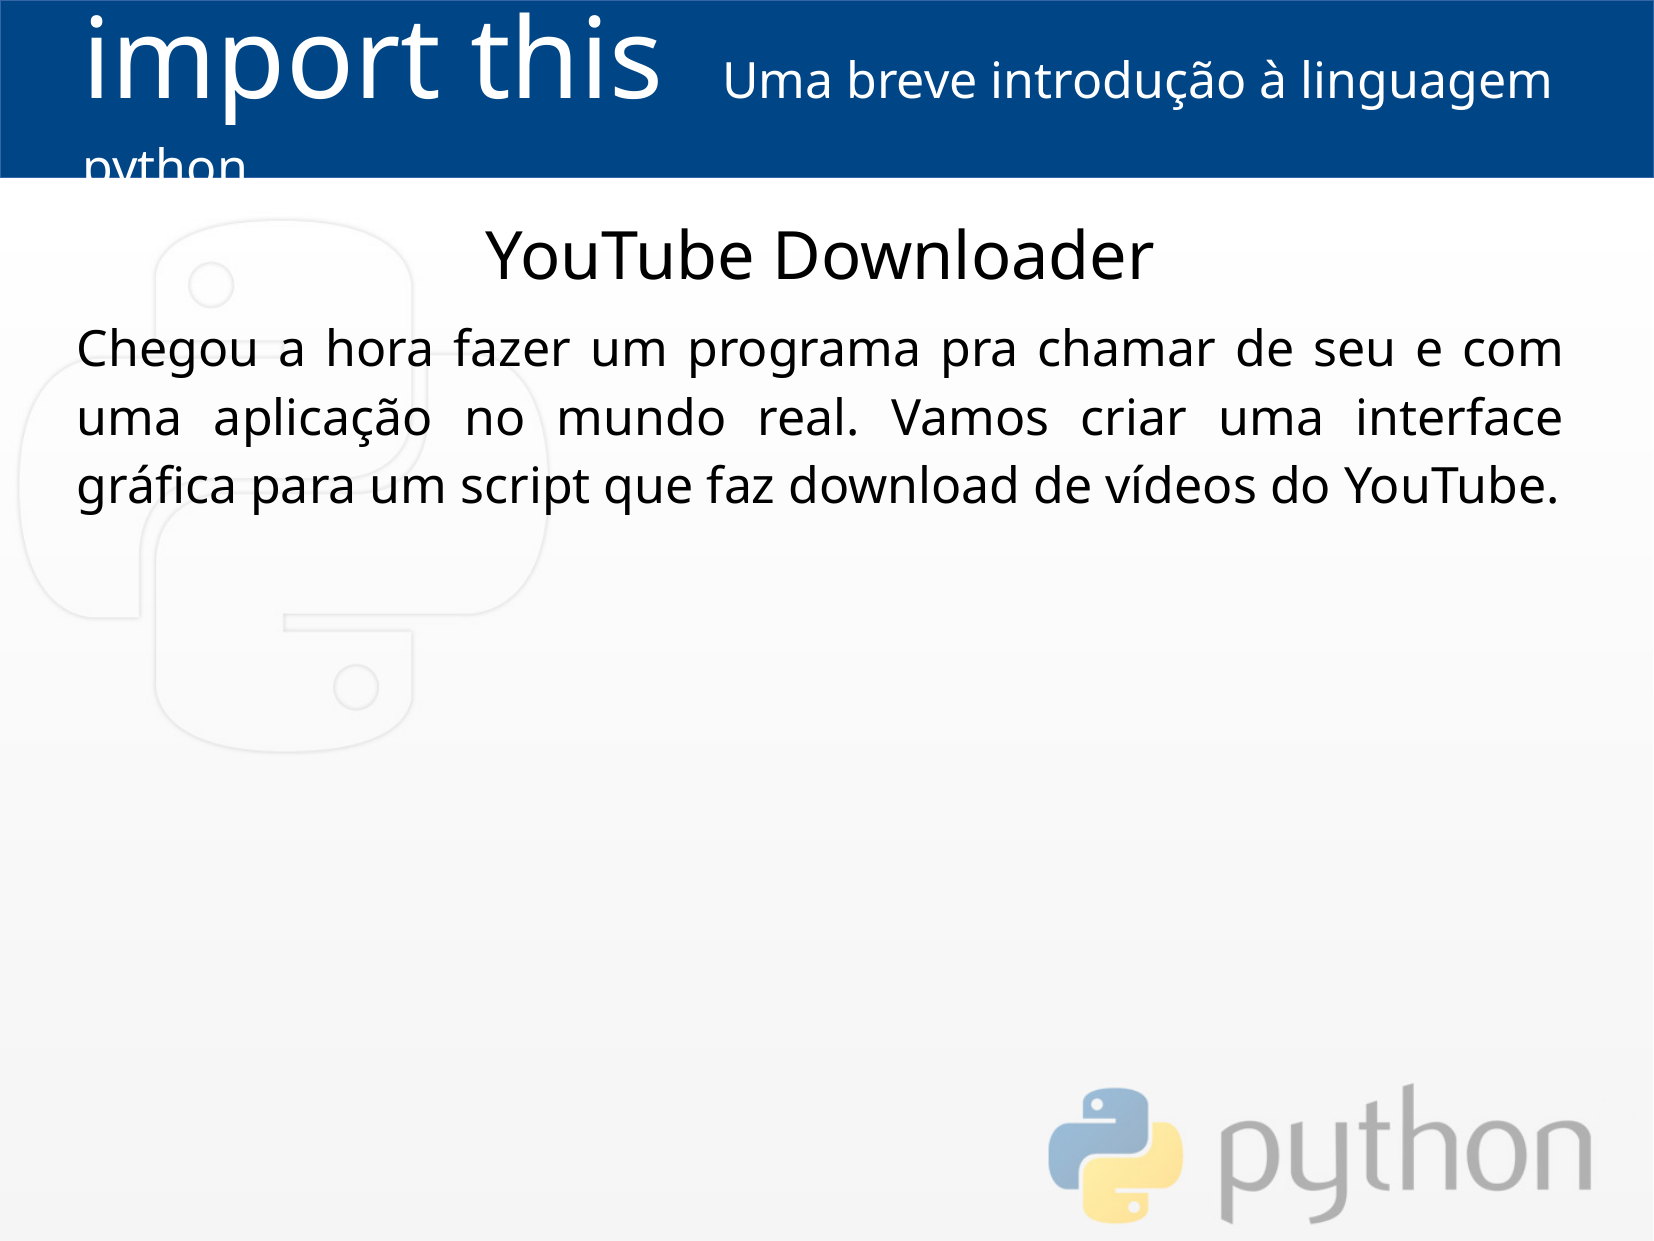

import this Uma breve introdução à linguagem python
YouTube Downloader
# Chegou a hora fazer um programa pra chamar de seu e com uma aplicação no mundo real. Vamos criar uma interface gráfica para um script que faz download de vídeos do YouTube.